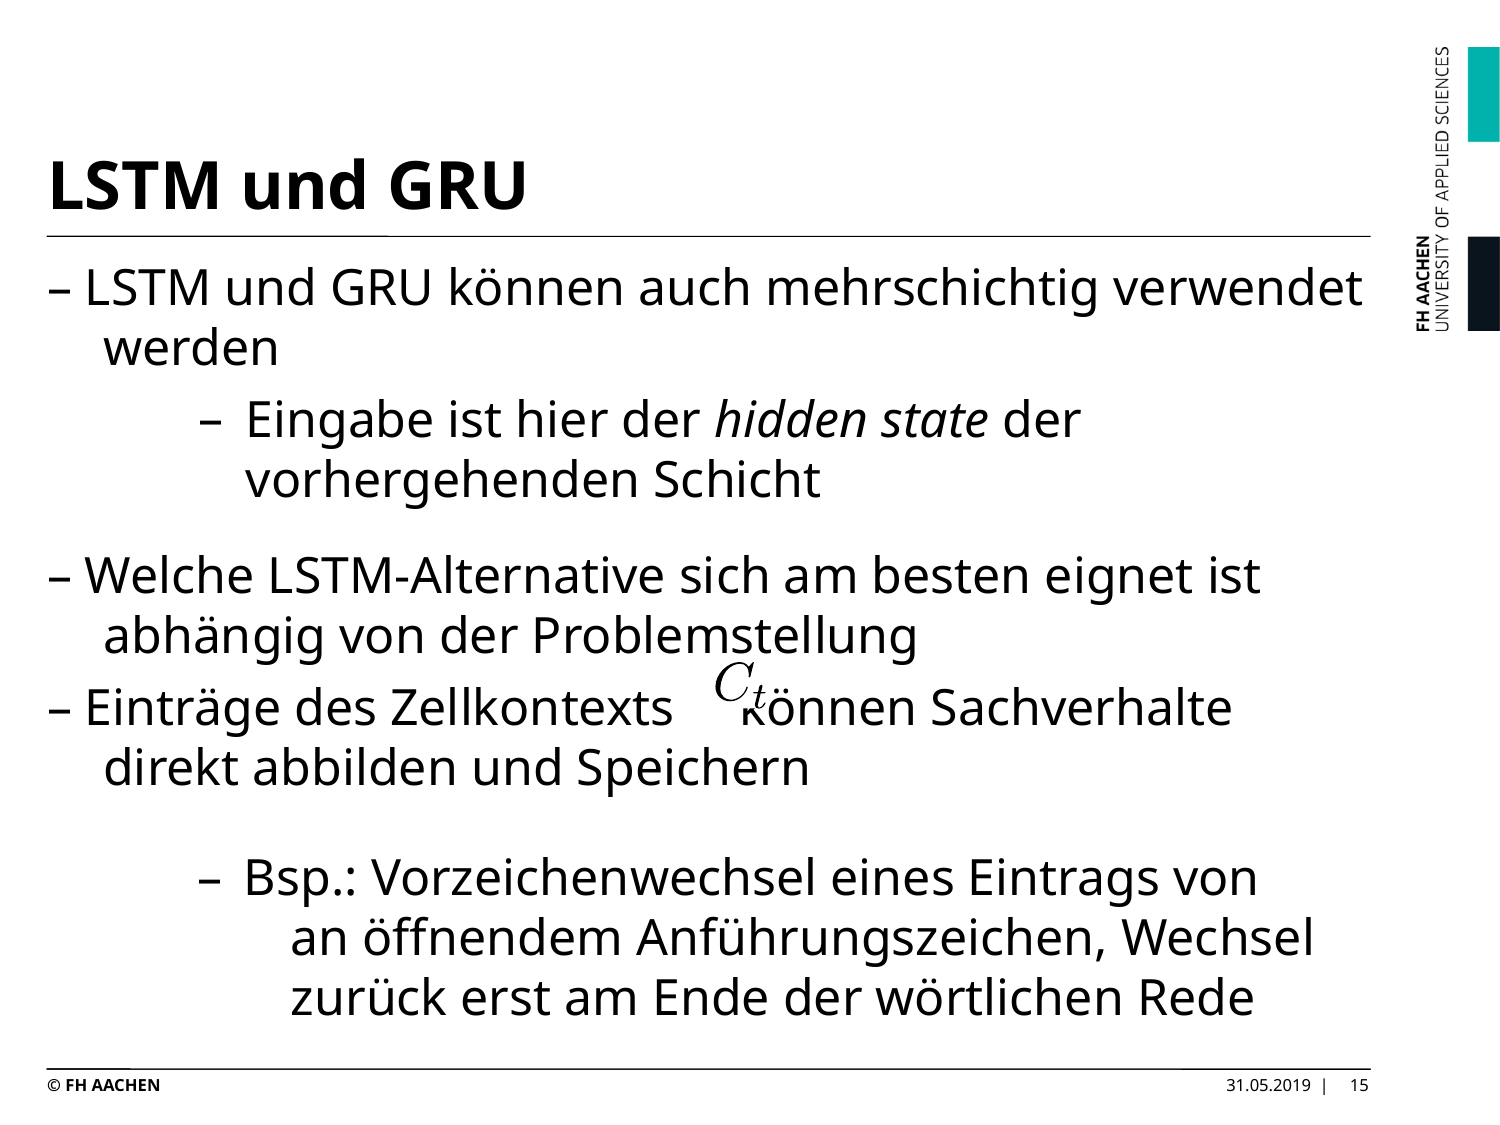

# LSTM und GRU
– LSTM und GRU können auch mehrschichtig verwendet werden
Eingabe ist hier der hidden state der vorhergehenden Schicht
– Welche LSTM-Alternative sich am besten eignet ist abhängig von der Problemstellung
– Einträge des Zellkontexts können Sachverhalte direkt abbilden und Speichern
Bsp.: Vorzeichenwechsel eines Eintrags von an öffnendem Anführungszeichen, Wechsel zurück erst am Ende der wörtlichen Rede
31.05.2019
15